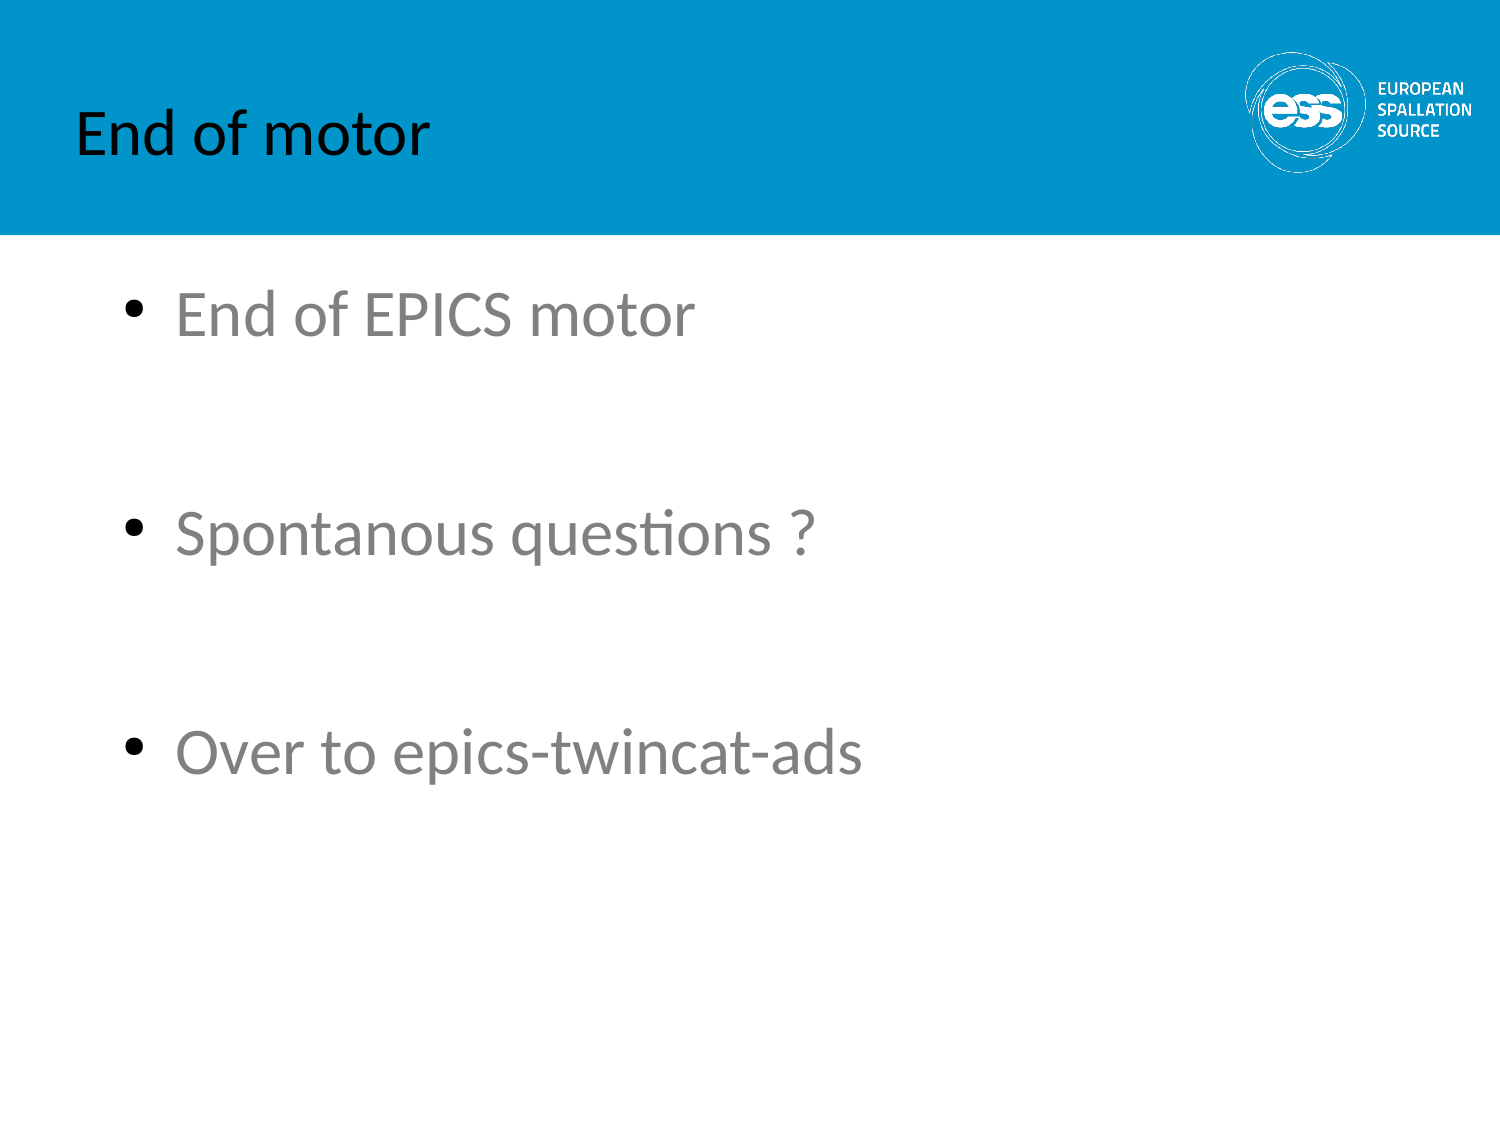

# End of motor
End of EPICS motor
Spontanous questions ?
Over to epics-twincat-ads